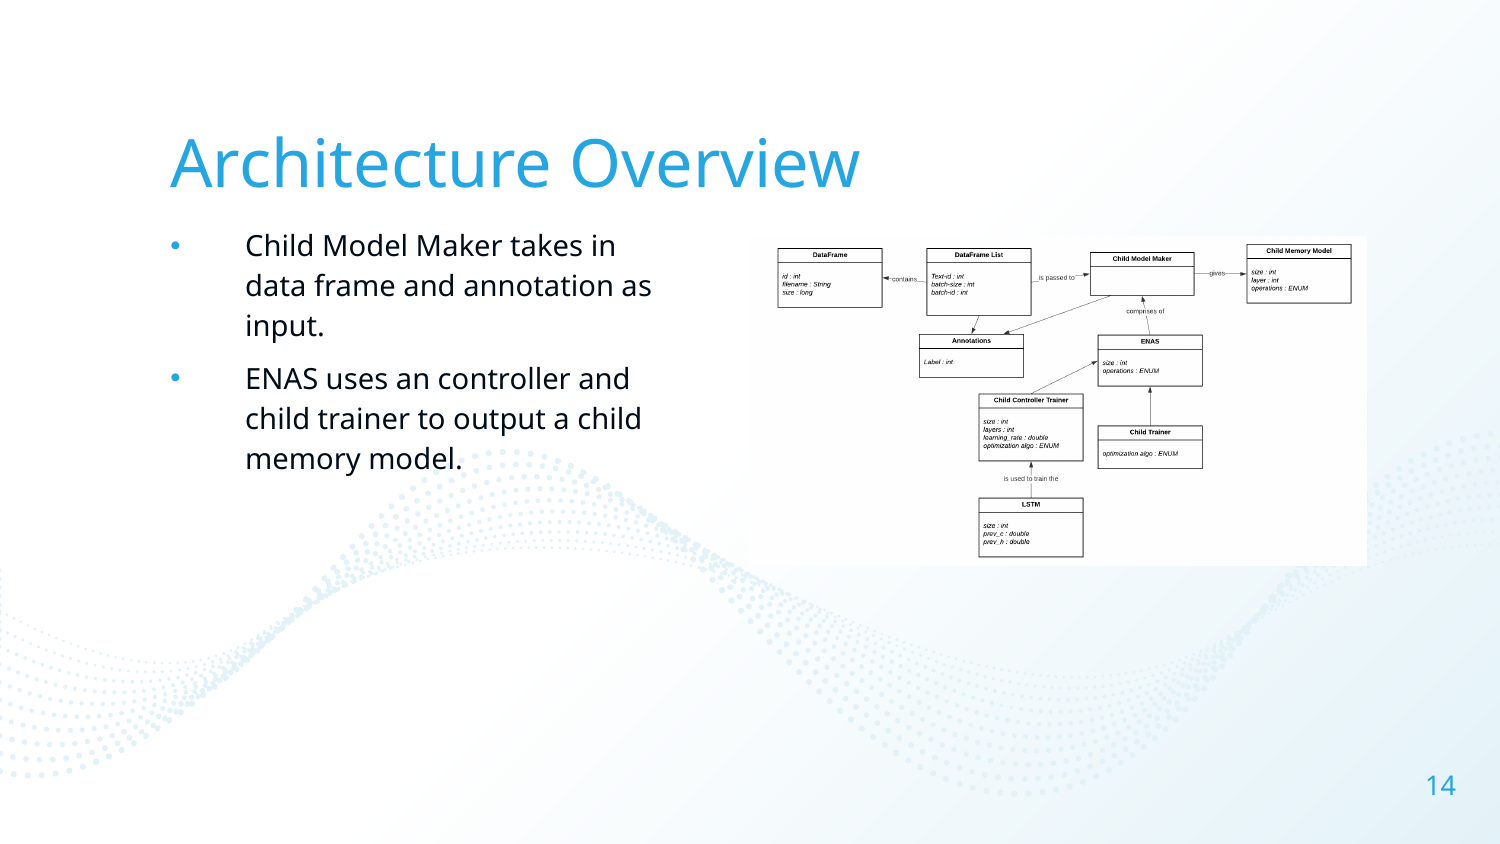

# Architecture Overview
Child Model Maker takes in data frame and annotation as input.
ENAS uses an controller and child trainer to output a child memory model.